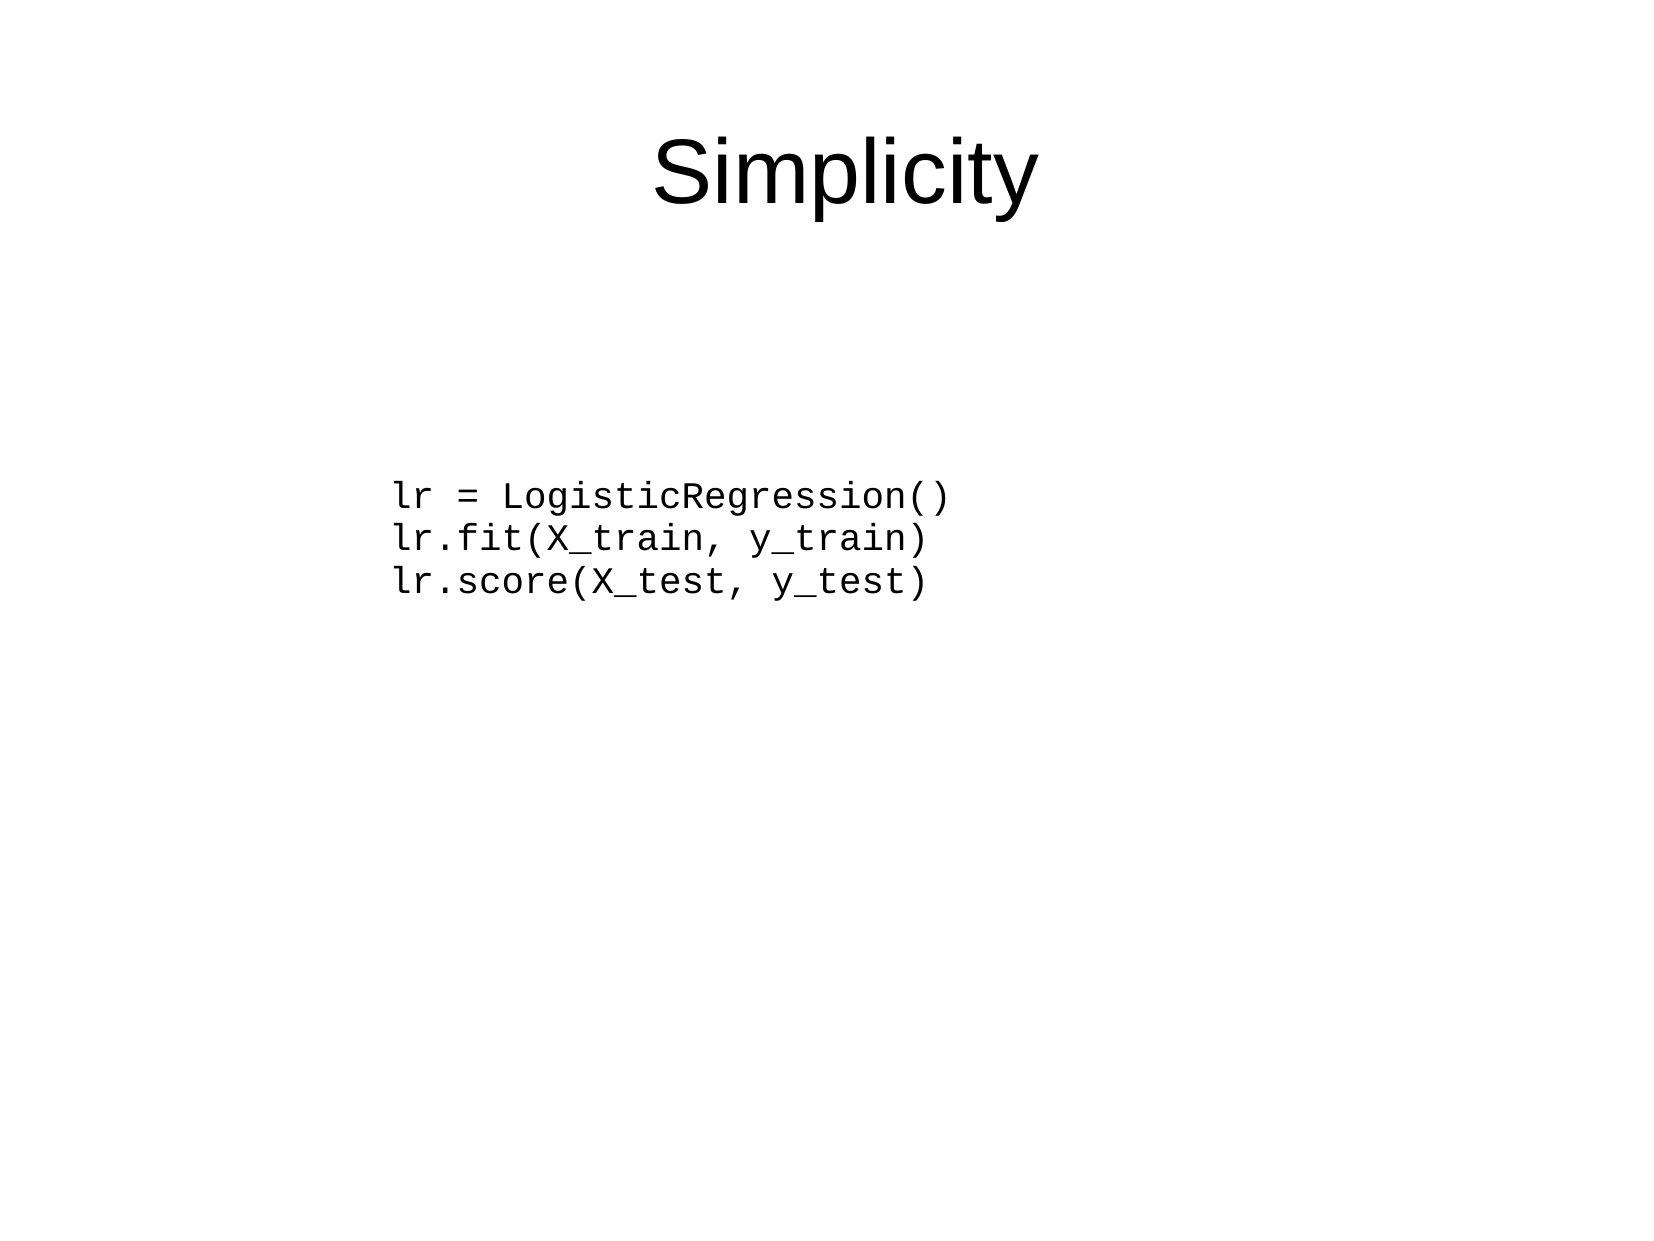

# Simplicity
lr = LogisticRegression()
lr.fit(X_train, y_train)
lr.score(X_test, y_test)